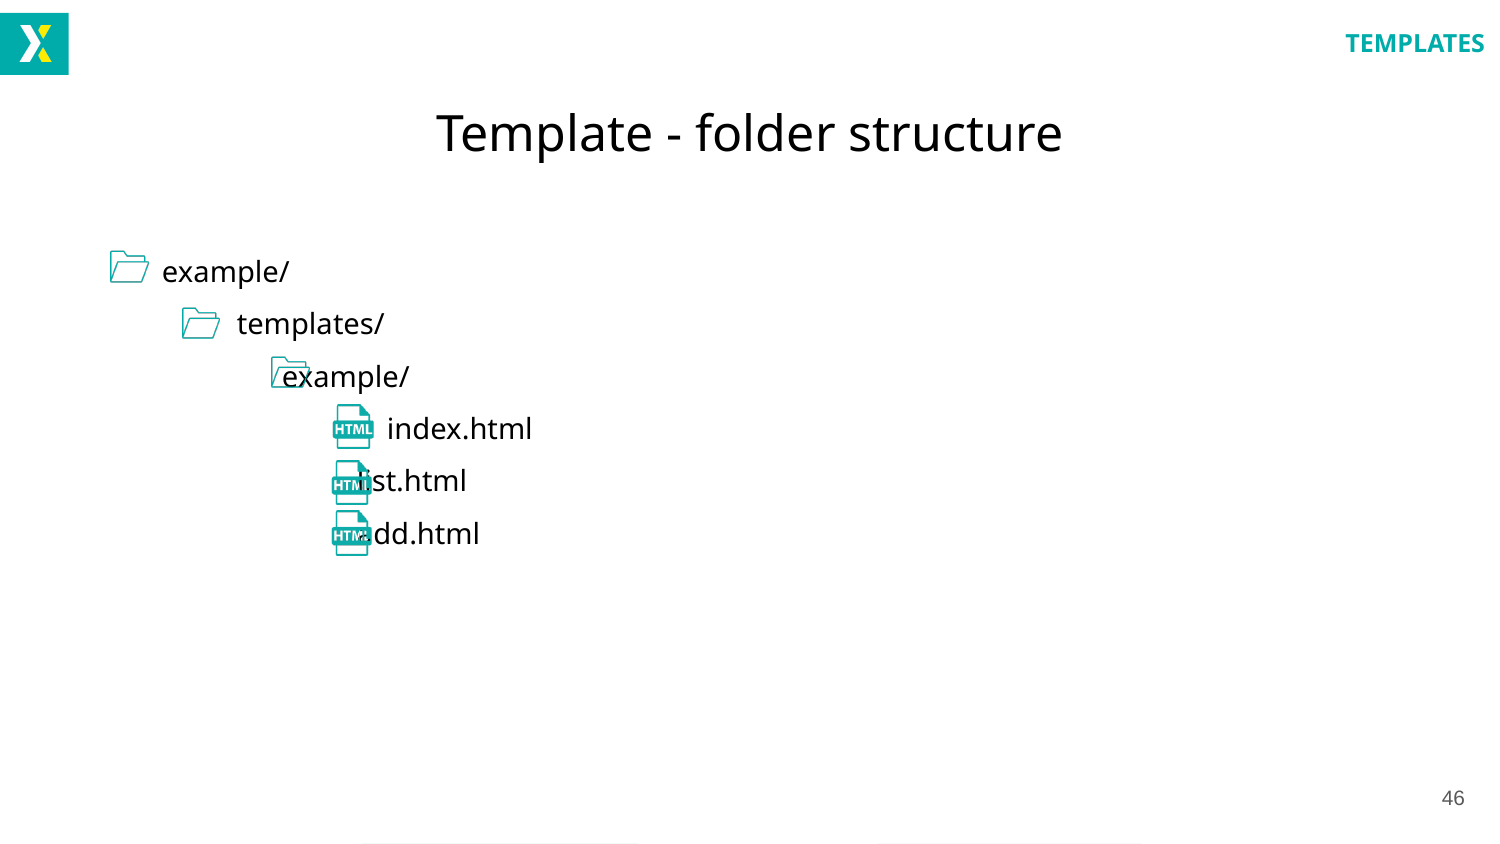

Template - folder structure
example/
		templates/
 example/
			 	index.html
 	 list.html
 	 add.html